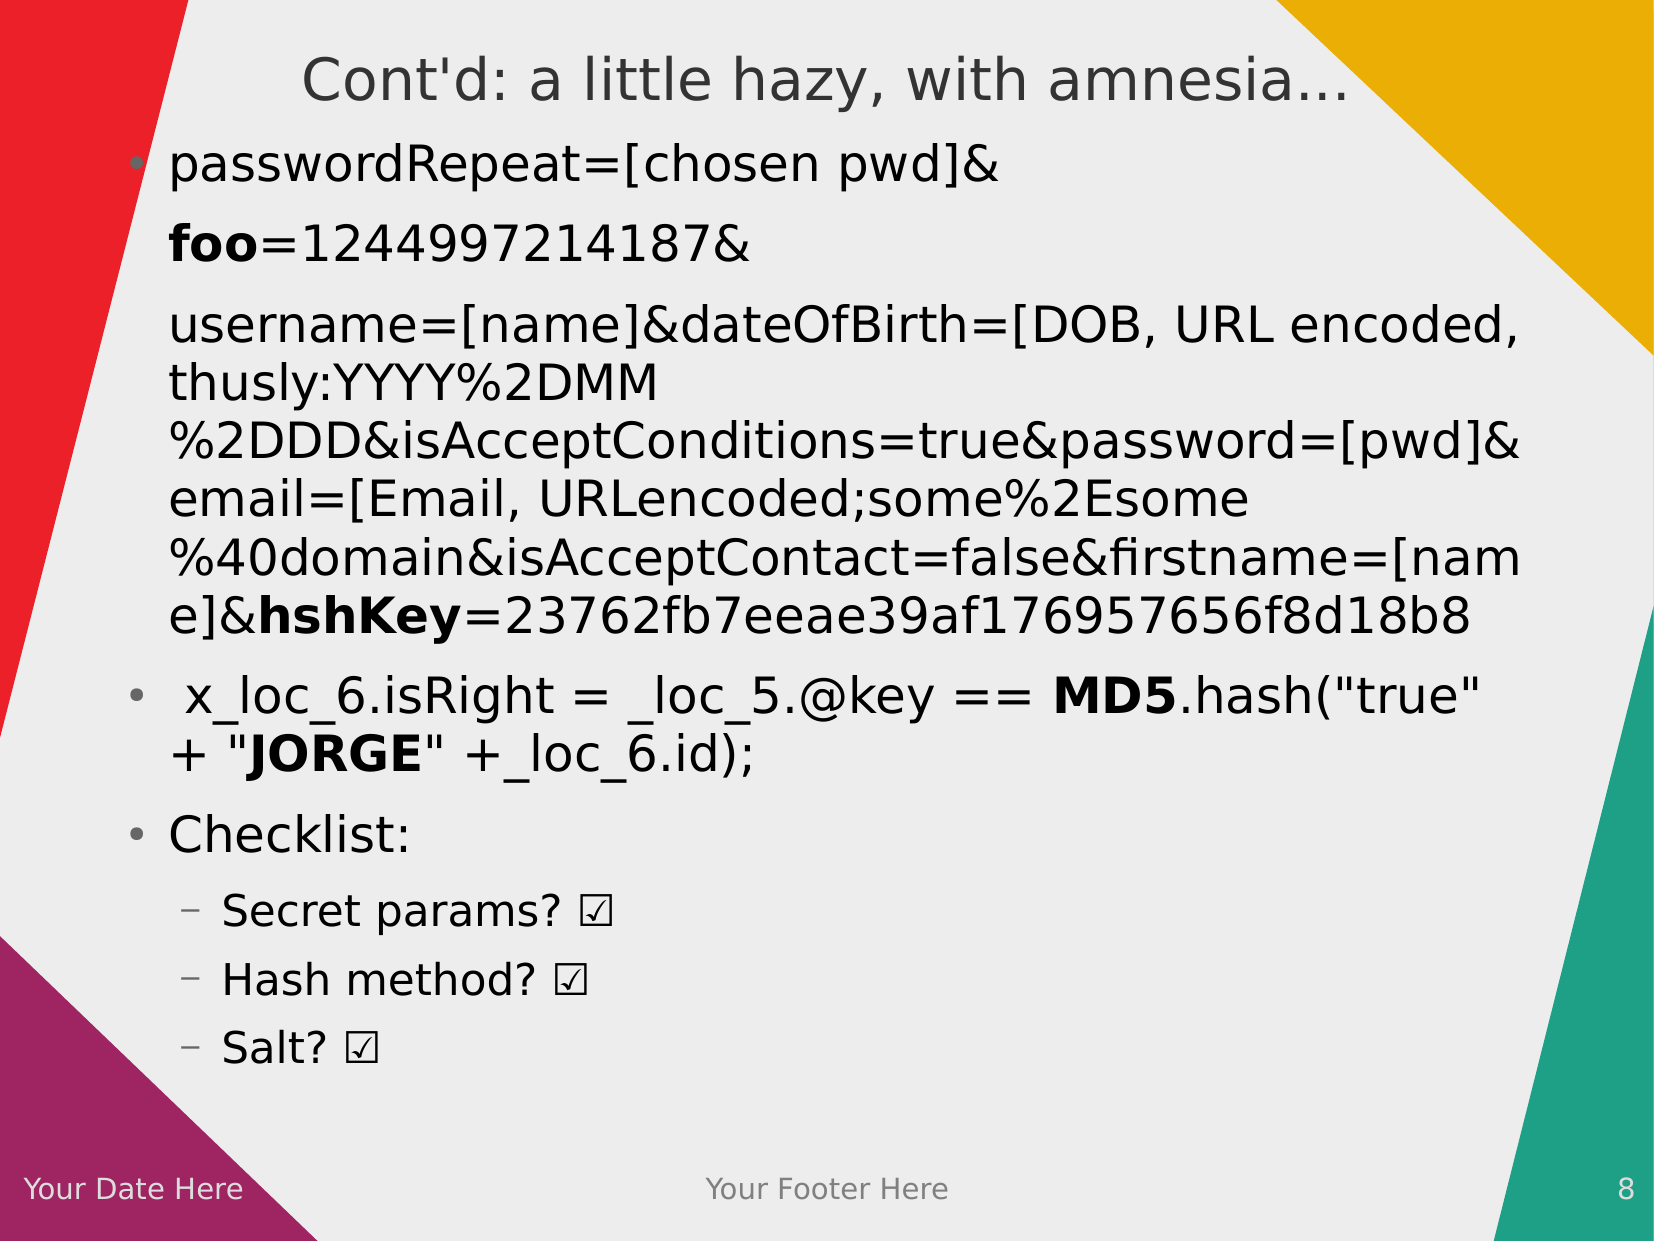

# Cont'd: a little hazy, with amnesia...
passwordRepeat=[chosen pwd]&
foo=1244997214187&
username=[name]&dateOfBirth=[DOB, URL encoded, thusly:YYYY%2DMM%2DDD&isAcceptConditions=true&password=[pwd]&email=[Email, URLencoded;some%2Esome%40domain&isAcceptContact=false&firstname=[name]&hshKey=23762fb7eeae39af176957656f8d18b8
 x_loc_6.isRight = _loc_5.@key == MD5.hash("true" + "JORGE" +_loc_6.id);
Checklist:
Secret params? ☑
Hash method? ☑
Salt? ☑
Your Date Here
Your Footer Here
8